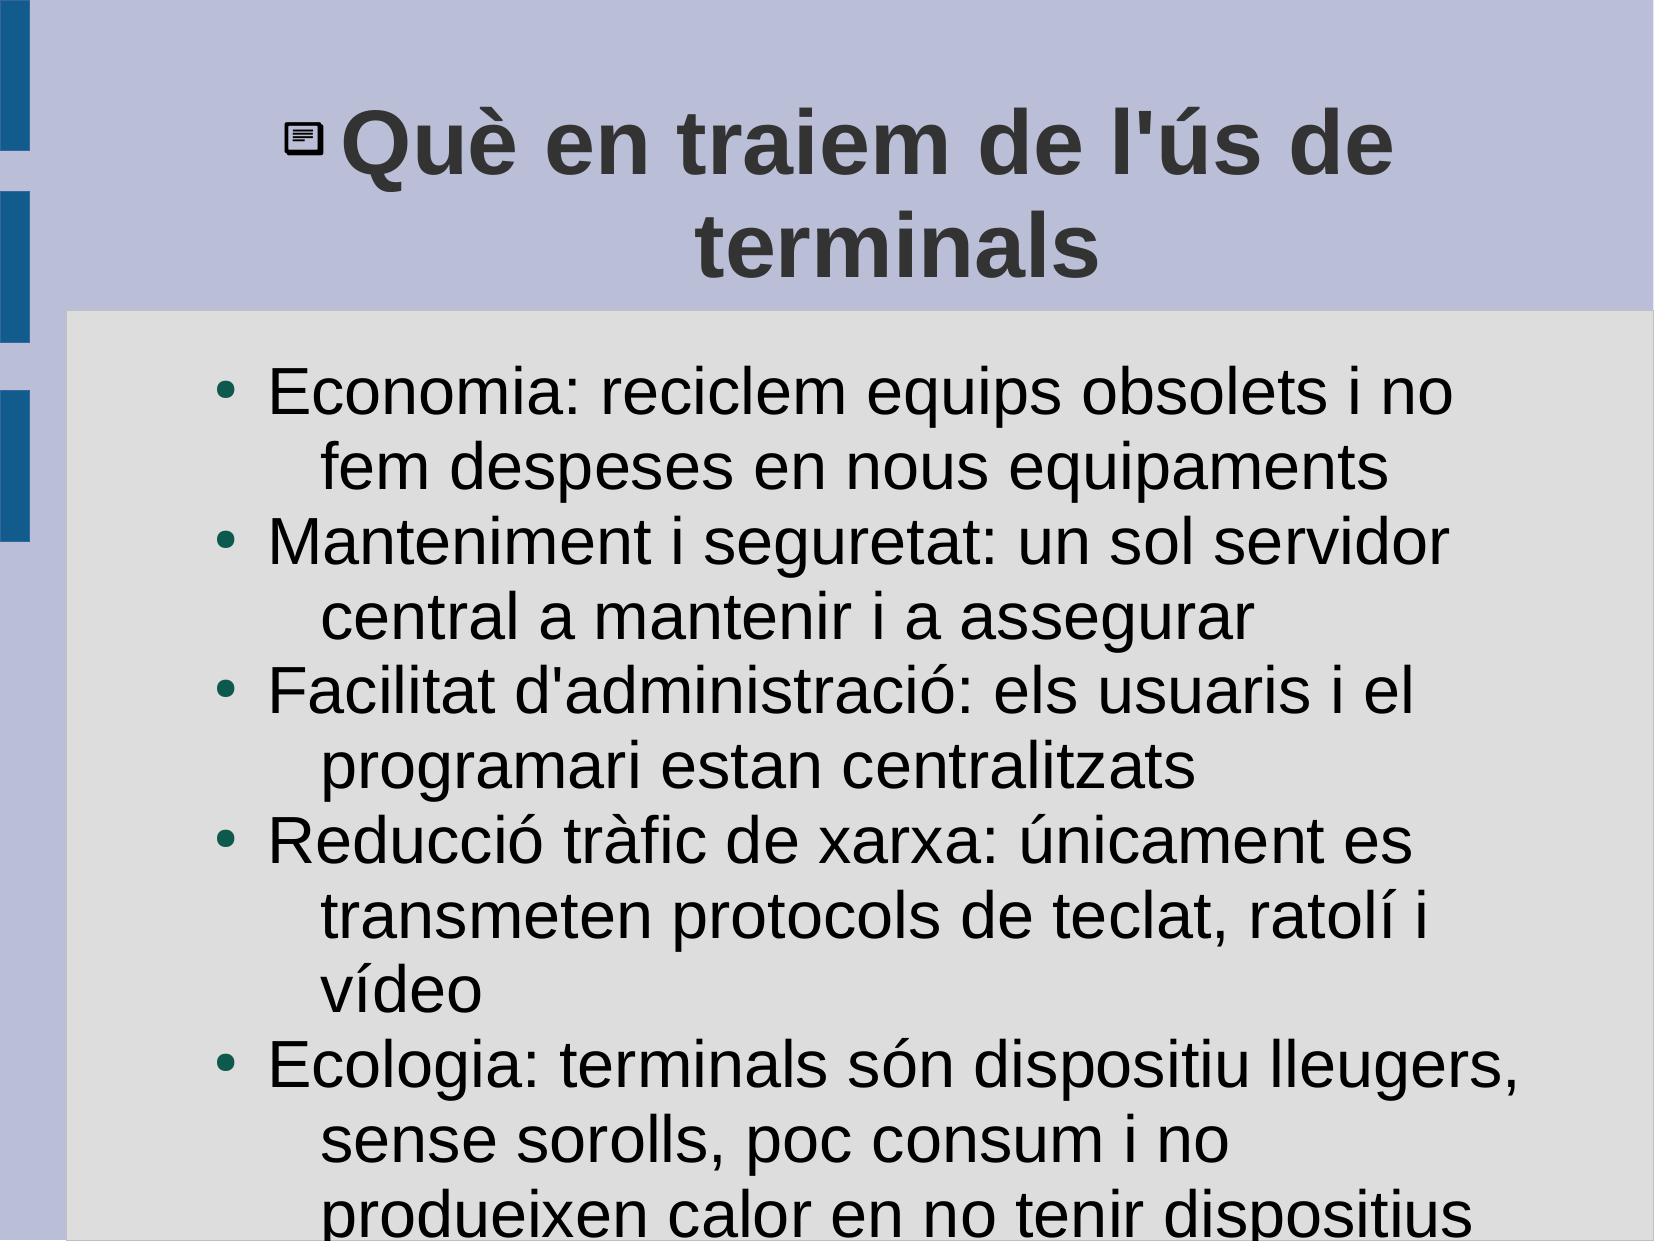

# Què en traiem de l'ús de terminals
Economia: reciclem equips obsolets i no fem despeses en nous equipaments
Manteniment i seguretat: un sol servidor central a mantenir i a assegurar
Facilitat d'administració: els usuaris i el programari estan centralitzats
Reducció tràfic de xarxa: únicament es transmeten protocols de teclat, ratolí i vídeo
Ecologia: terminals són dispositiu lleugers, sense sorolls, poc consum i no produeixen calor en no tenir dispositius